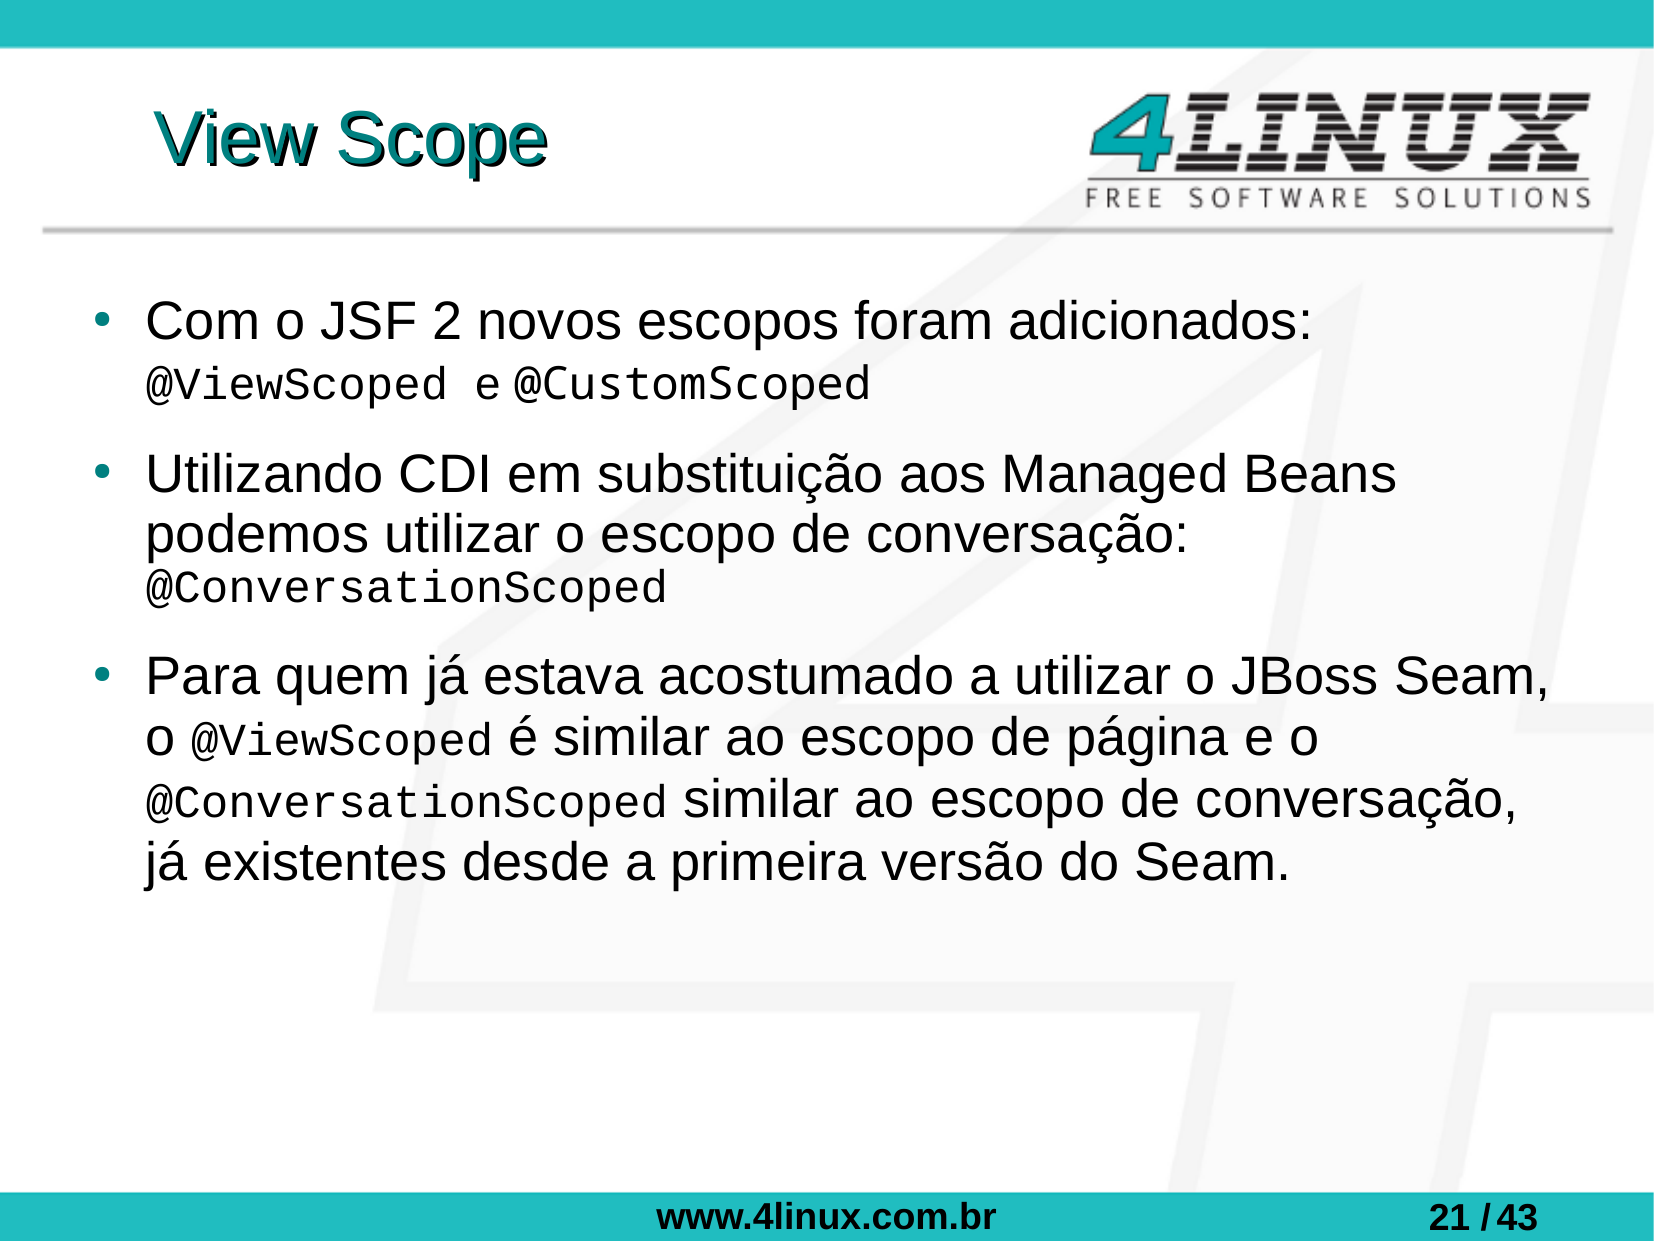

# View Scope
Com o JSF 2 novos escopos foram adicionados: @ViewScoped e @CustomScoped
Utilizando CDI em substituição aos Managed Beans podemos utilizar o escopo de conversação: @ConversationScoped
Para quem já estava acostumado a utilizar o JBoss Seam, o @ViewScoped é similar ao escopo de página e o @ConversationScoped similar ao escopo de conversação, já existentes desde a primeira versão do Seam.